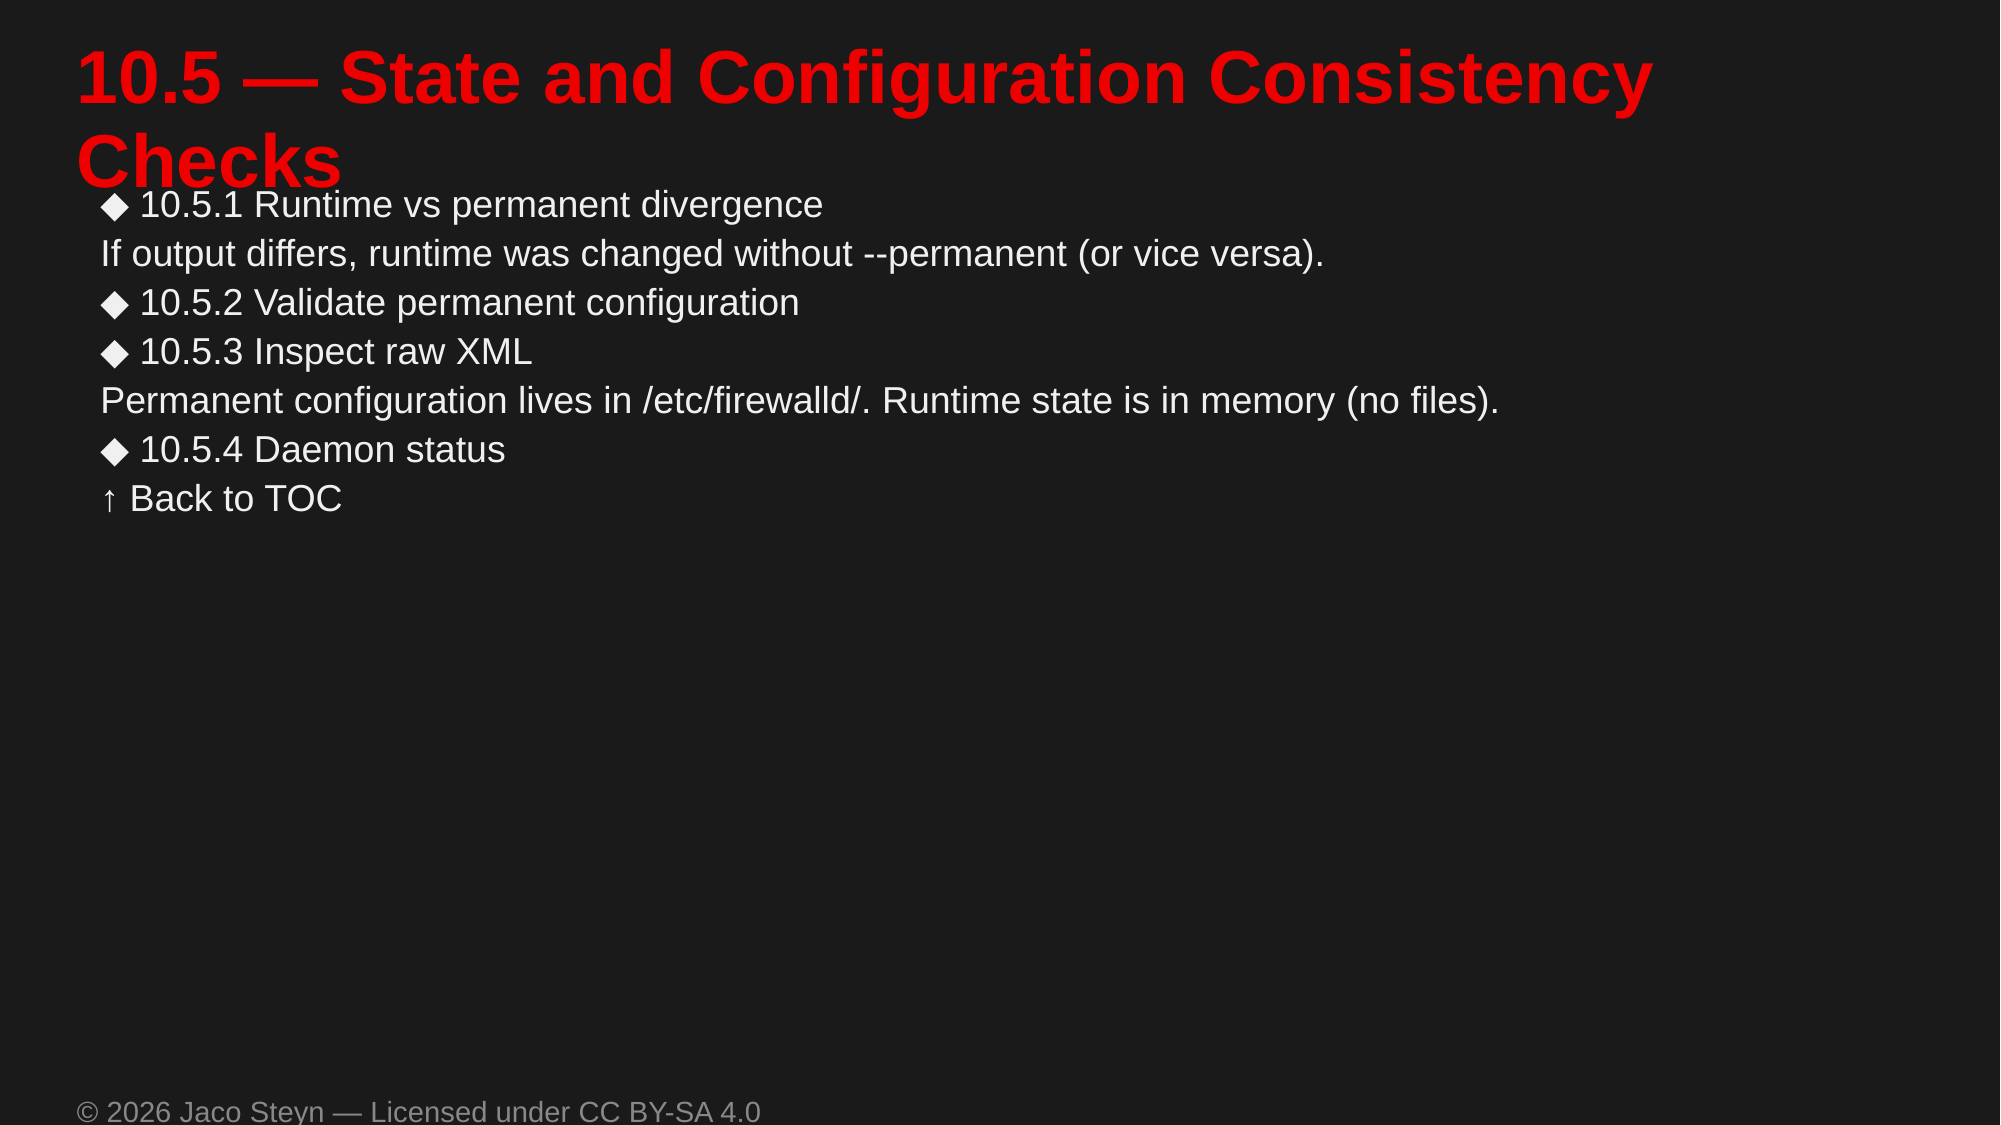

10.5 — State and Configuration Consistency Checks
◆ 10.5.1 Runtime vs permanent divergence
If output differs, runtime was changed without --permanent (or vice versa).
◆ 10.5.2 Validate permanent configuration
◆ 10.5.3 Inspect raw XML
Permanent configuration lives in /etc/firewalld/. Runtime state is in memory (no files).
◆ 10.5.4 Daemon status
↑ Back to TOC
© 2026 Jaco Steyn — Licensed under CC BY-SA 4.0